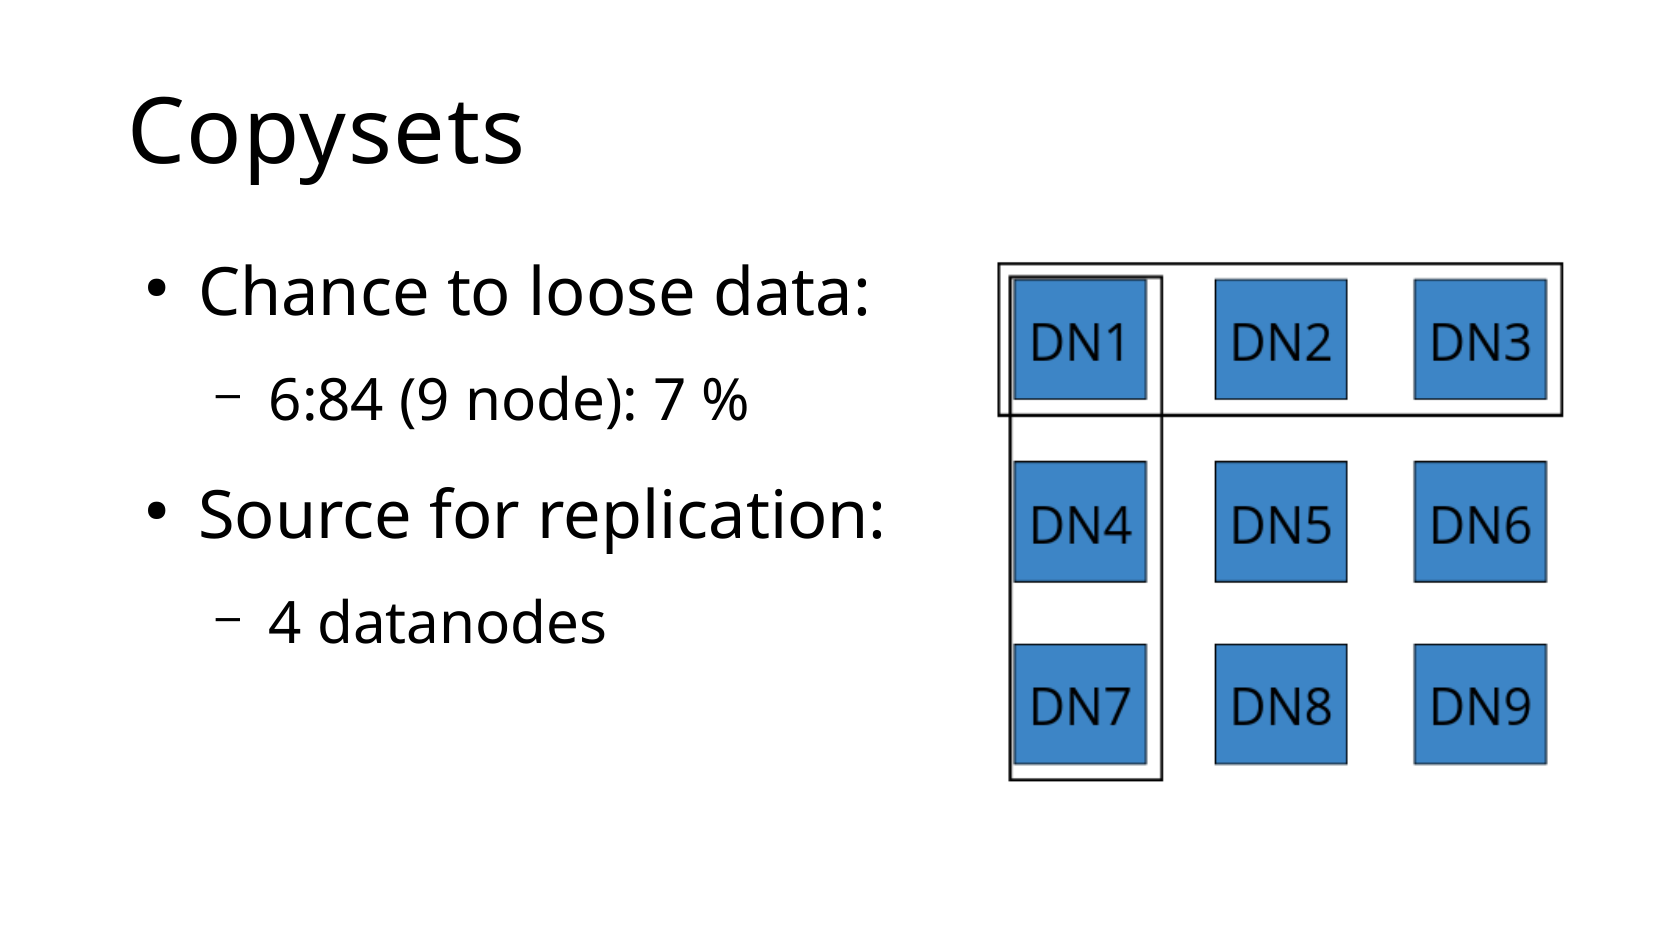

# Copysets
Chance to loose data:
6:84 (9 node): 7 %
Source for replication:
4 datanodes